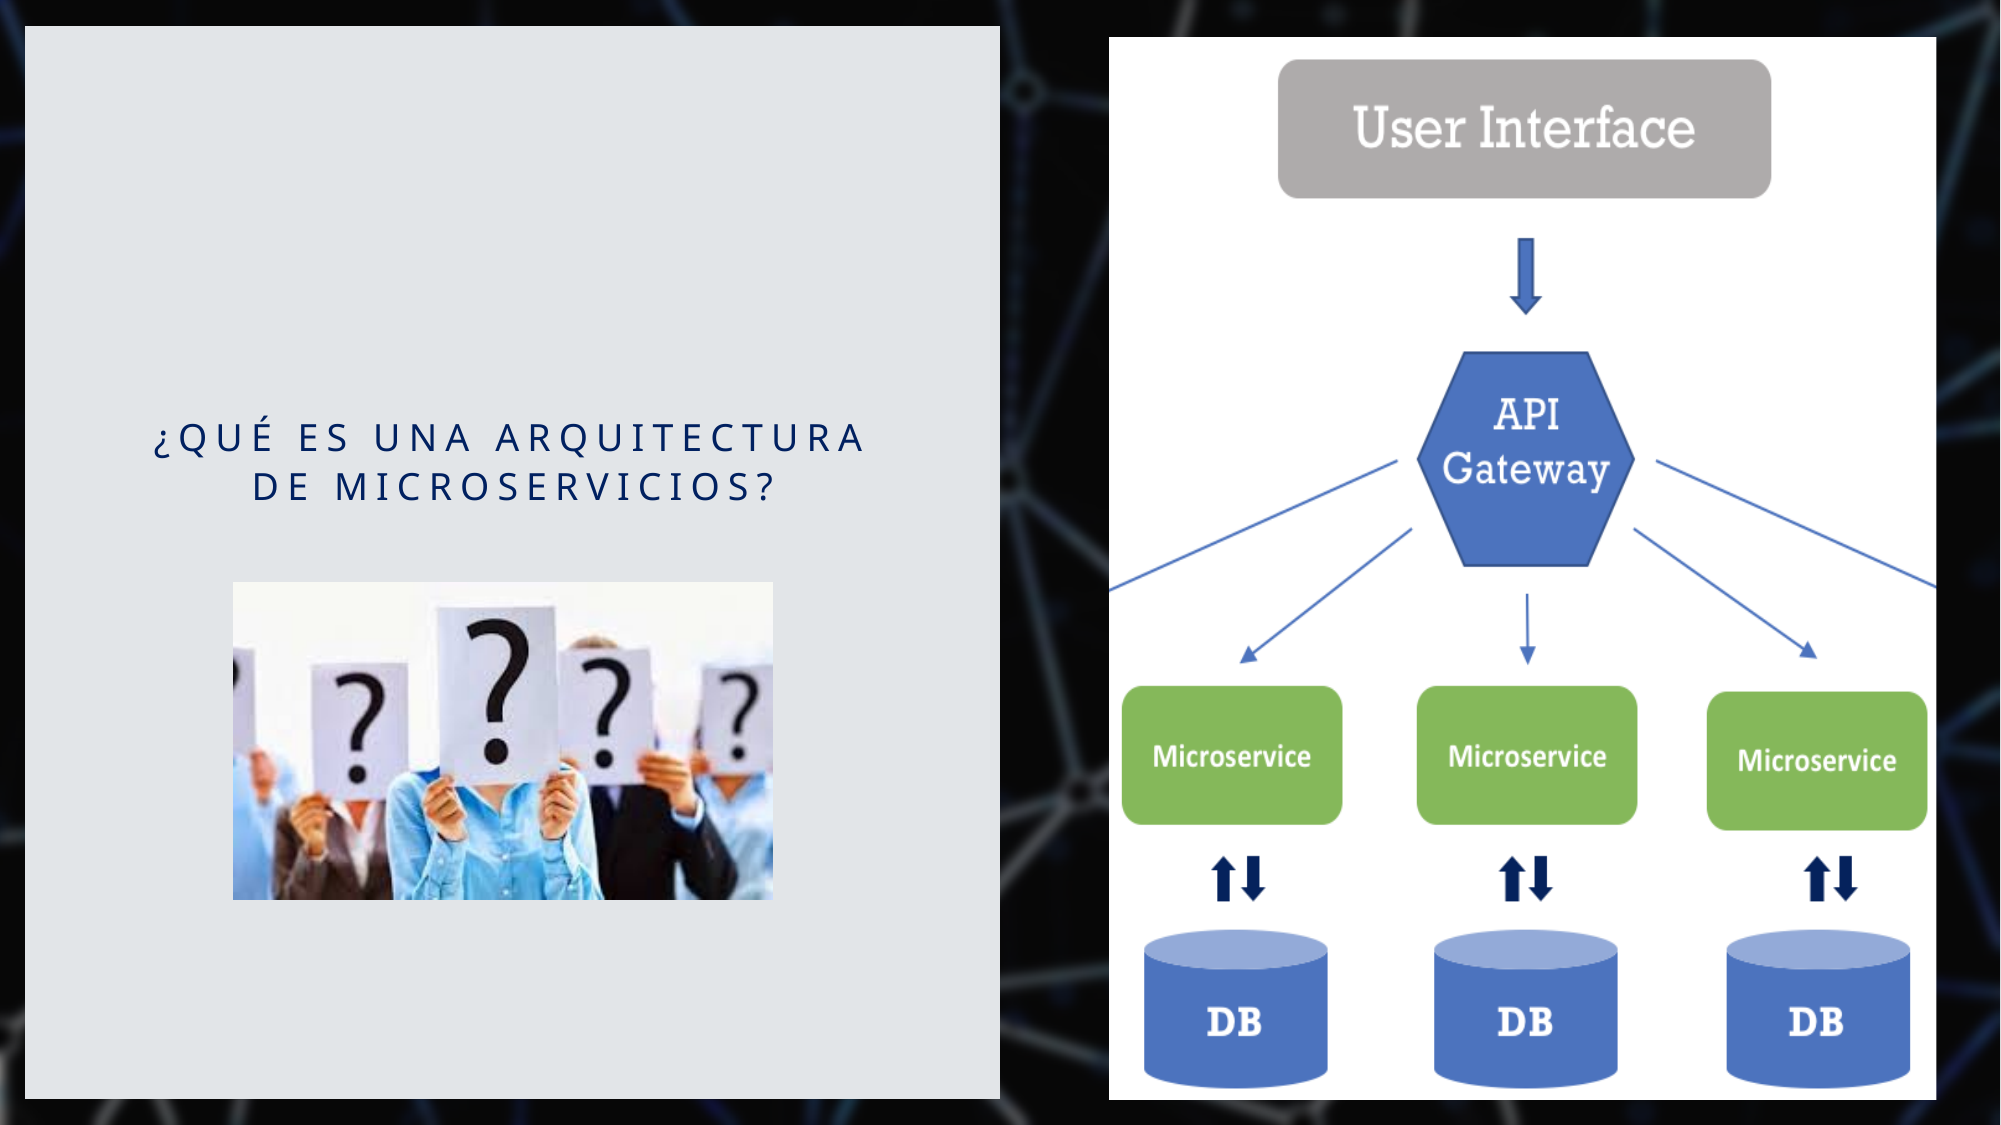

# ¿Qué es una arquitectura de microservicios?